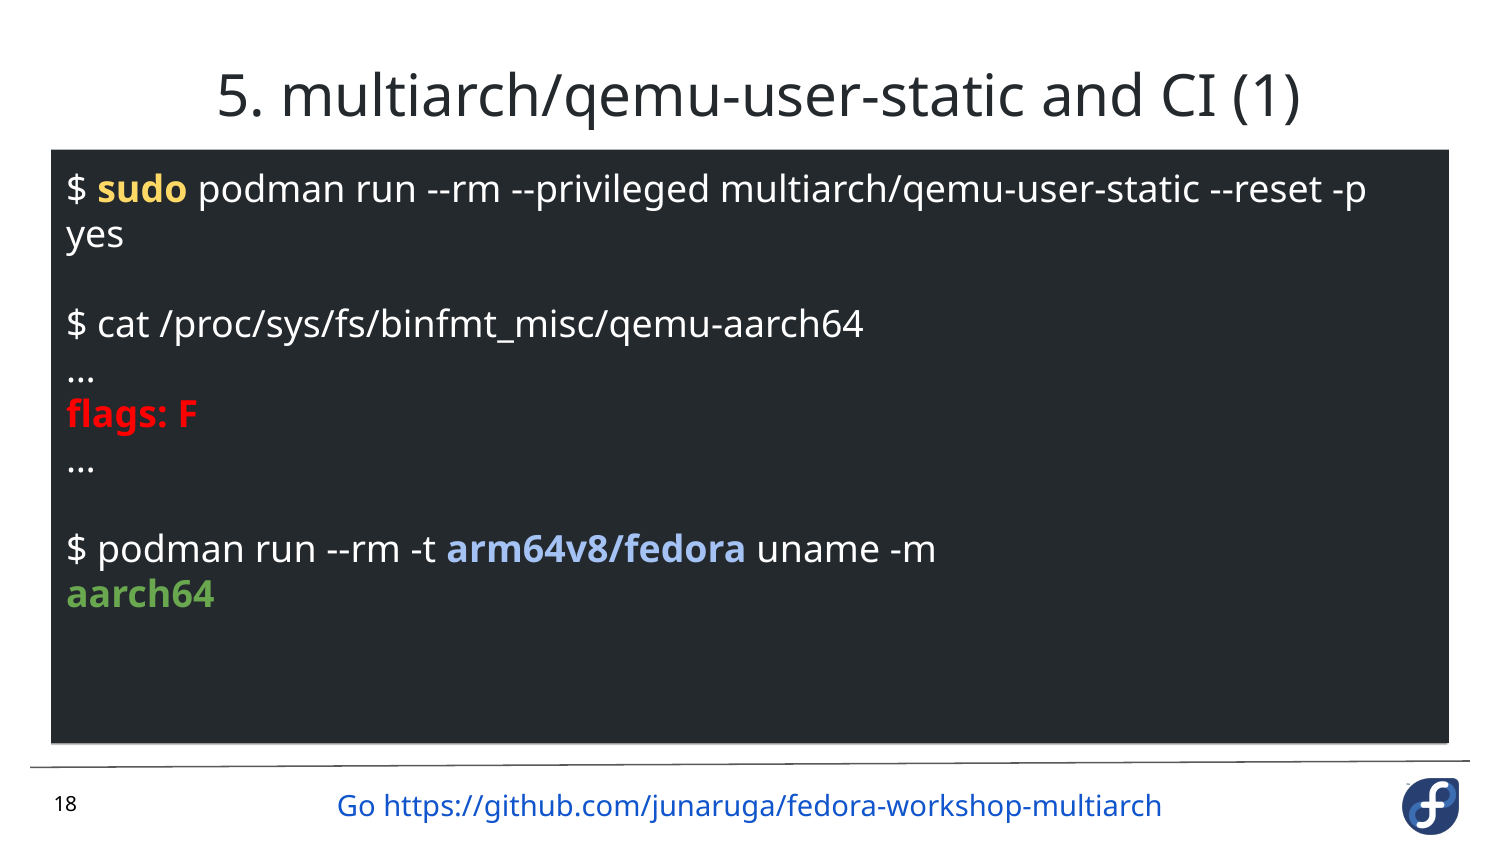

# 5. multiarch/qemu-user-static and CI (1)
$ sudo podman run --rm --privileged multiarch/qemu-user-static --reset -p yes
$ cat /proc/sys/fs/binfmt_misc/qemu-aarch64
…
flags: F
…
$ podman run --rm -t arm64v8/fedora uname -m
aarch64
Go https://github.com/junaruga/fedora-workshop-multiarch